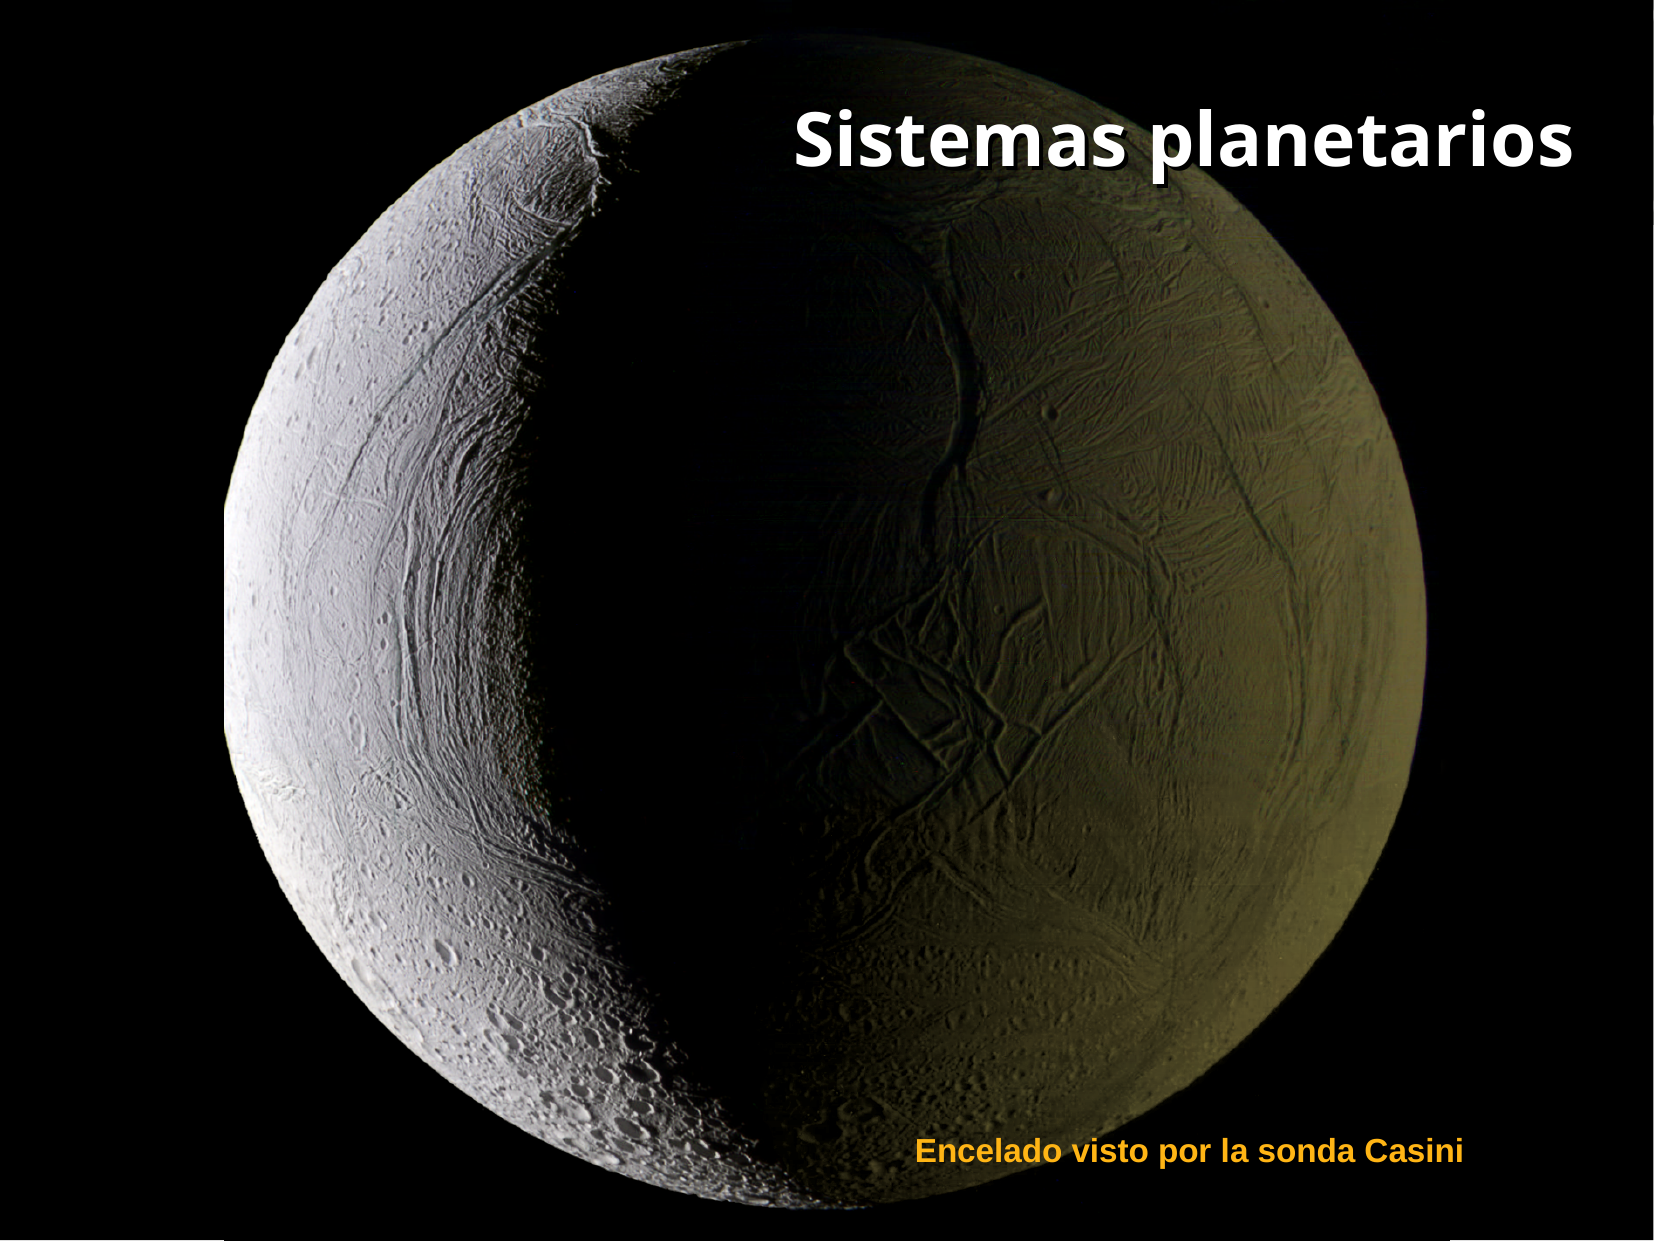

# Sistemas planetarios
Encelado visto por la sonda Casini
Oct 23, 2019
Asorey IPAC 2019 U02C05
12